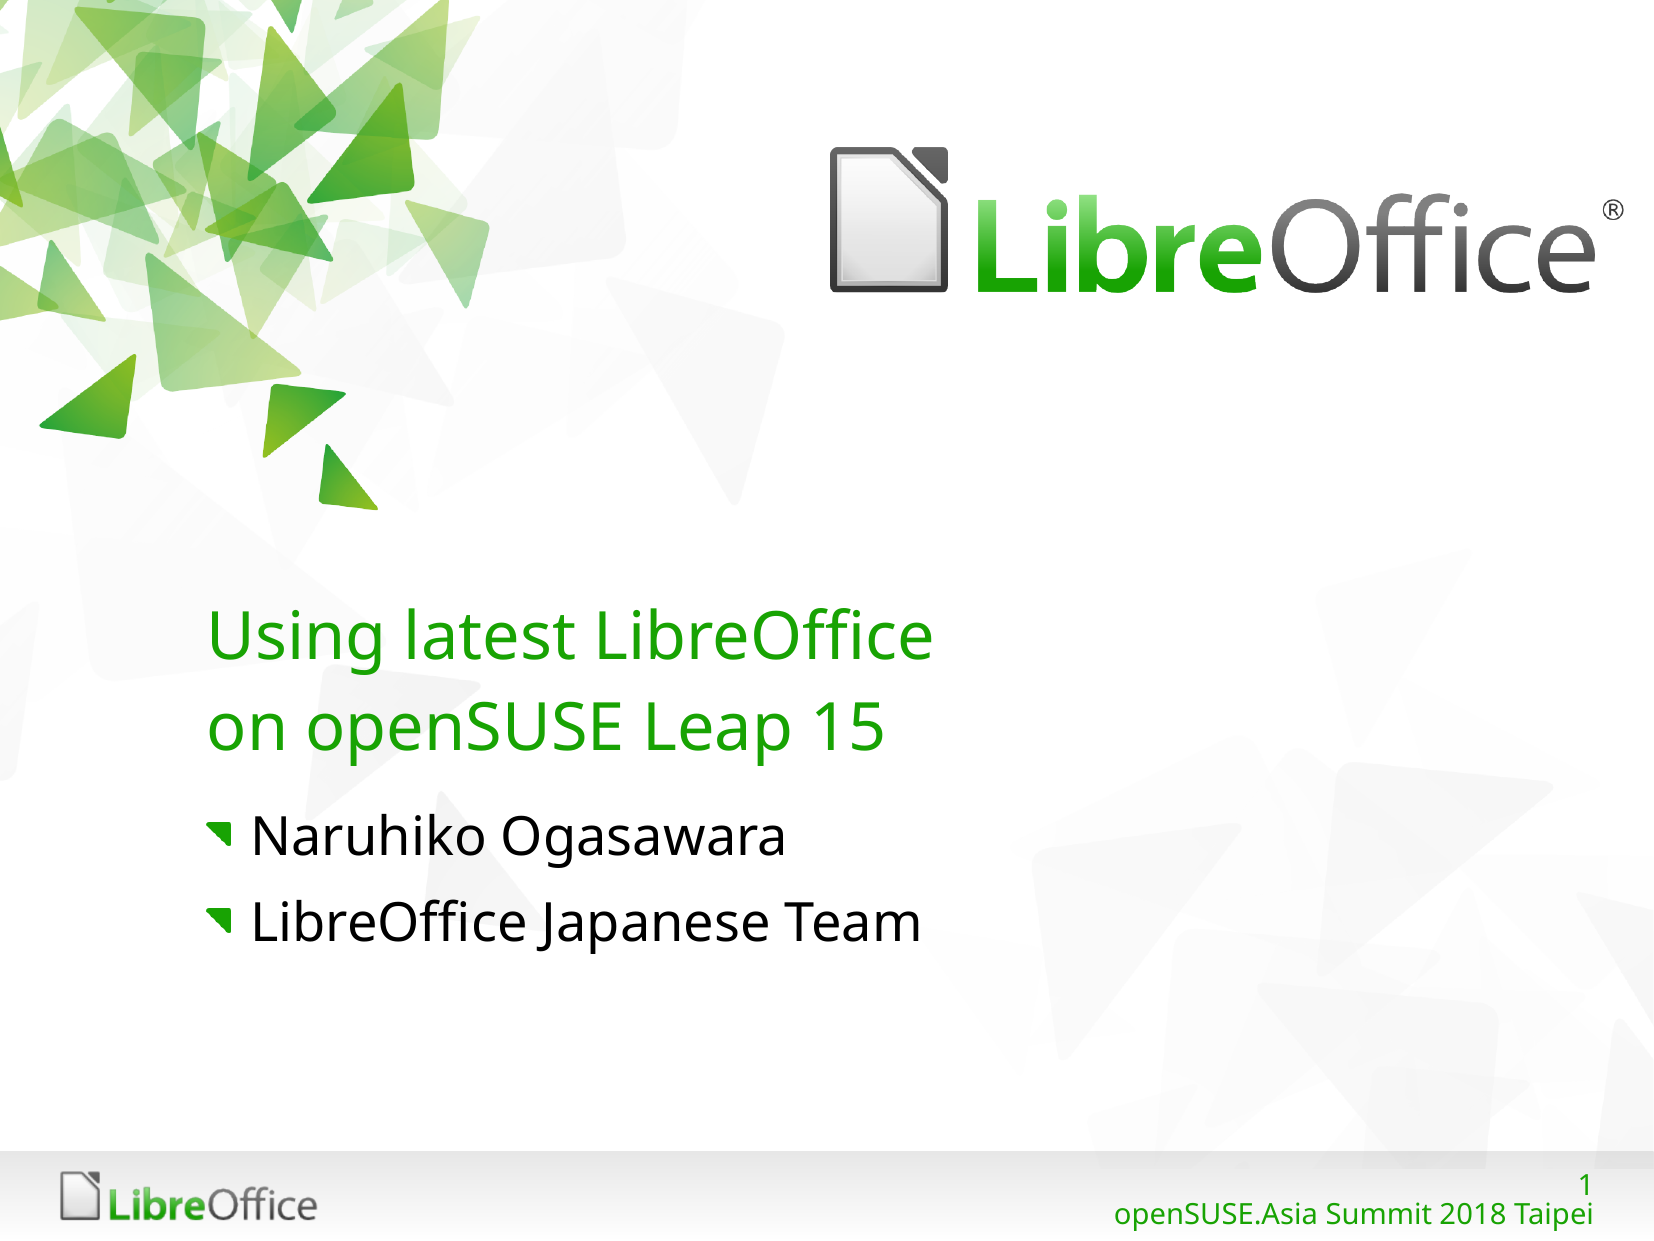

# Using latest LibreOffice on openSUSE Leap 15
Naruhiko Ogasawara
LibreOffice Japanese Team
1
openSUSE.Asia Summit 2018 Taipei